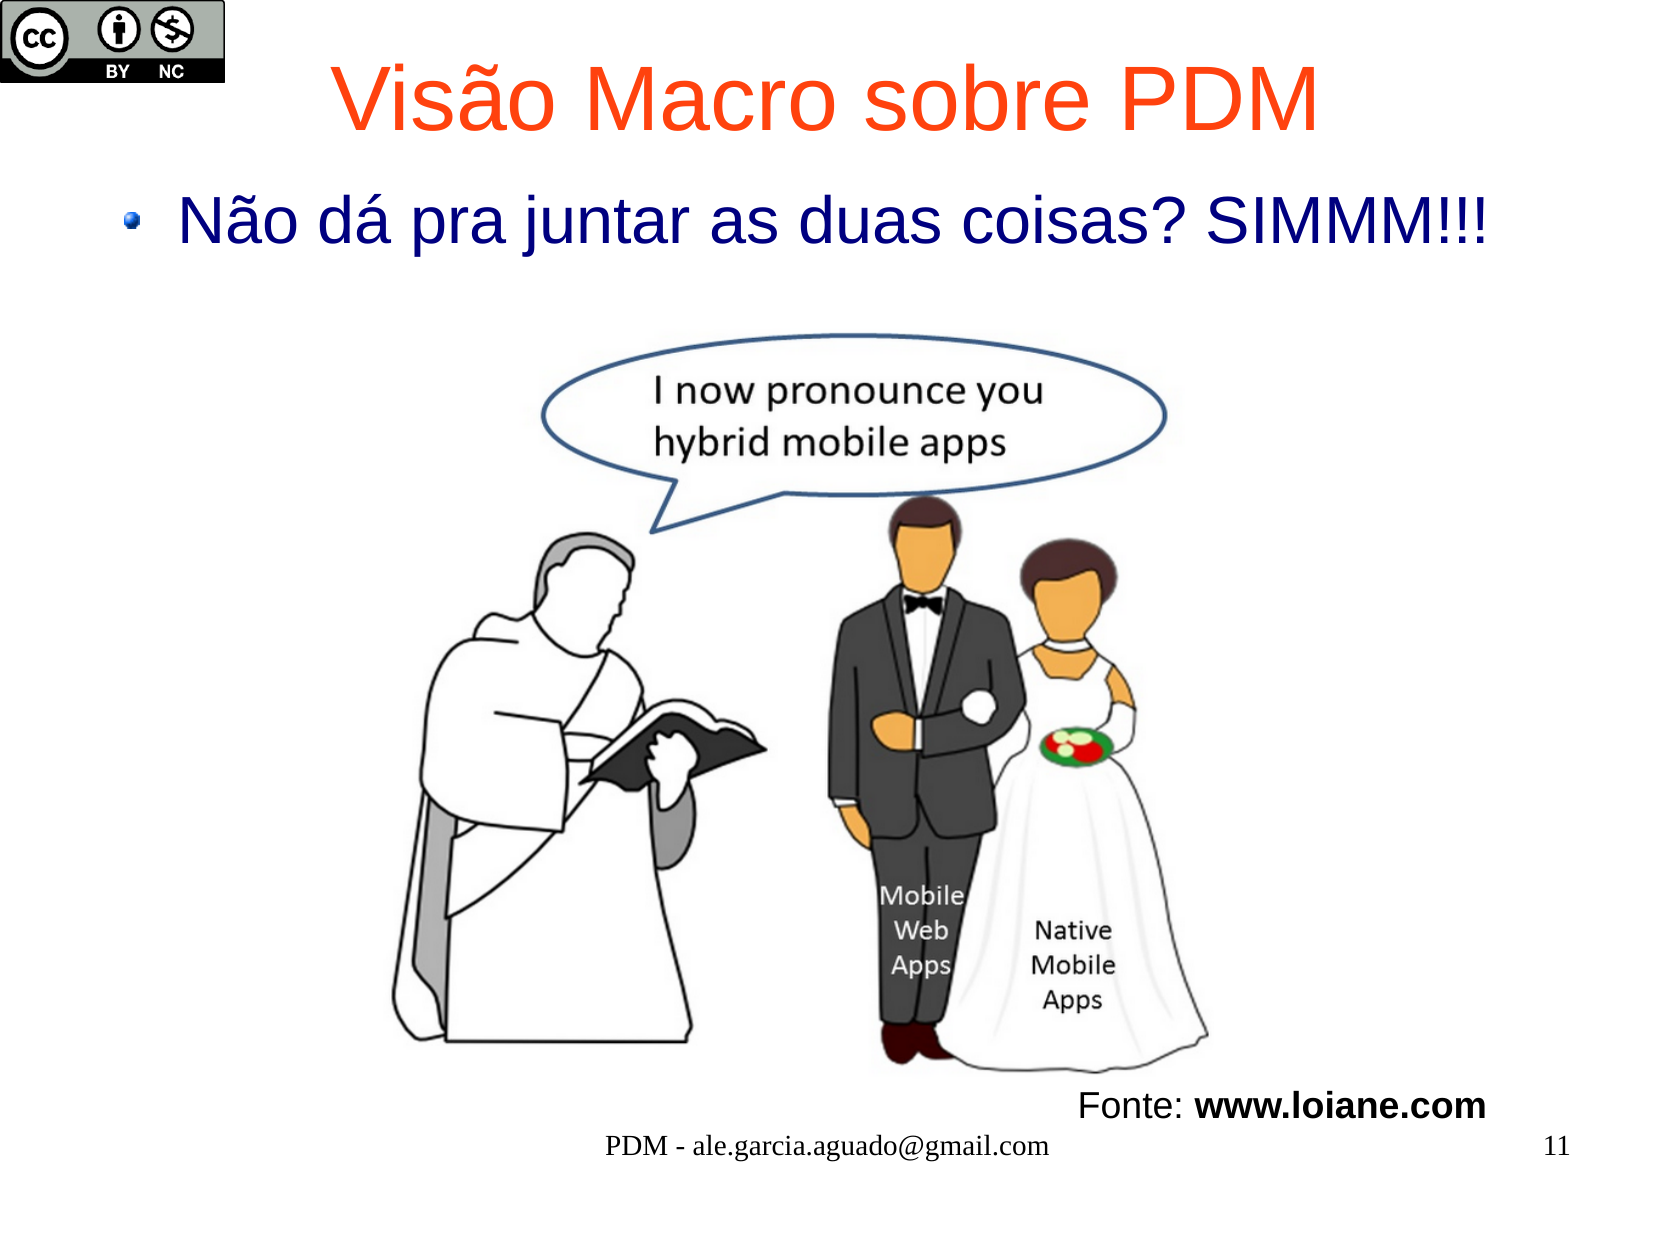

# Visão Macro sobre PDM
Não dá pra juntar as duas coisas? SIMMM!!!
Fonte: www.loiane.com
PDM - ale.garcia.aguado@gmail.com
11